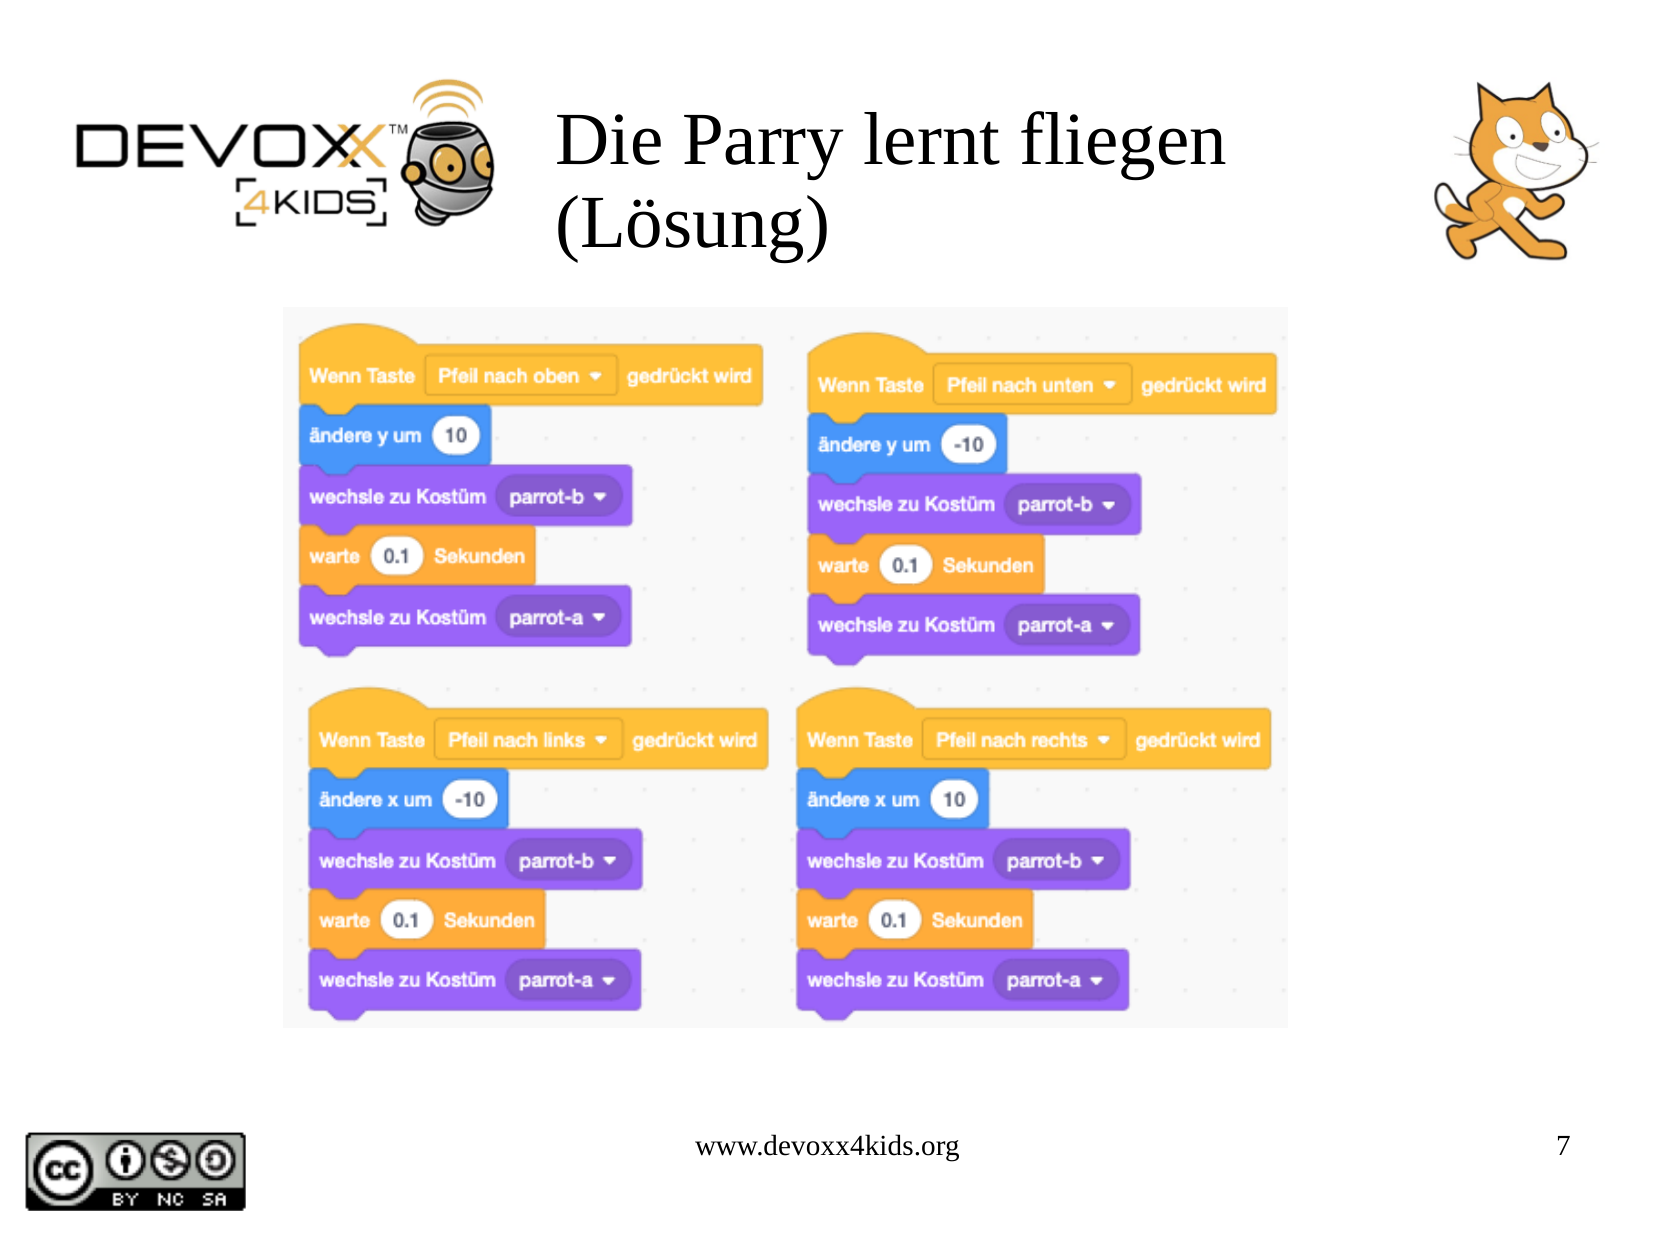

# Die Parry lernt fliegen (Lösung)
www.devoxx4kids.org
7